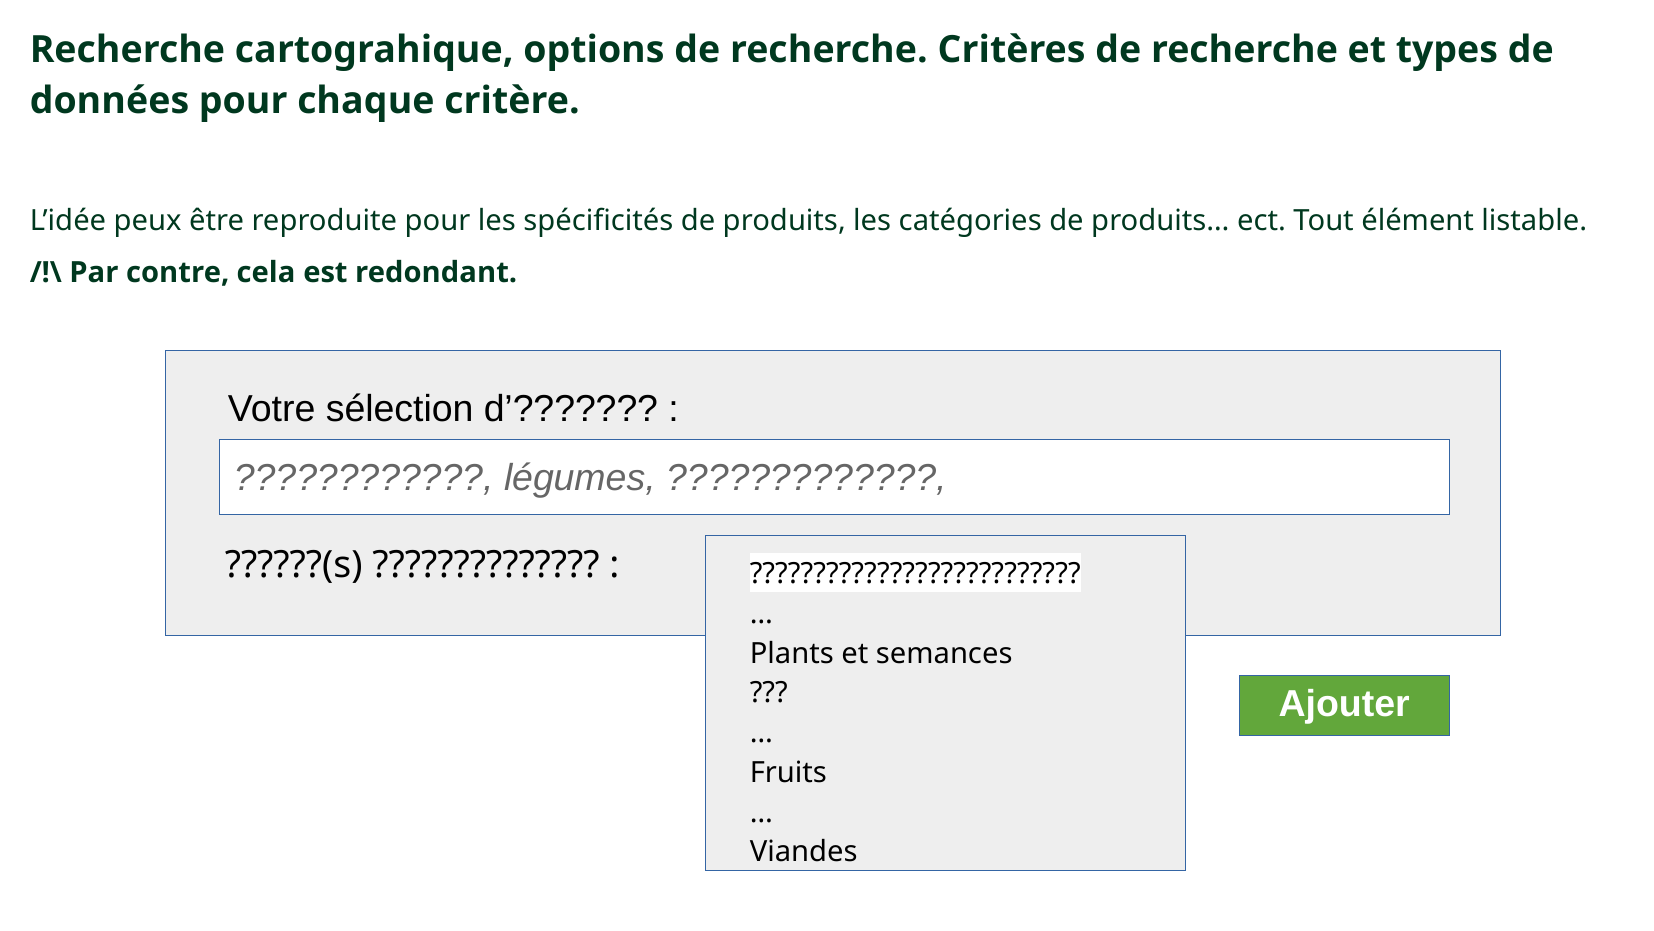

Recherche cartograhique, options de recherche. Critères de recherche et types de données pour chaque critère.
L’idée peux être reproduite pour les spécificités de produits, les catégories de produits… ect. Tout élément listable.
/!\ Par contre, cela est redondant.
Votre sélection d’??????? :
????????????, légumes, ?????????????,
??????(s) ?????????????? :
??????????????????????????
…
Plants et semances
???
…
Fruits
…
Viandes
Ajouter